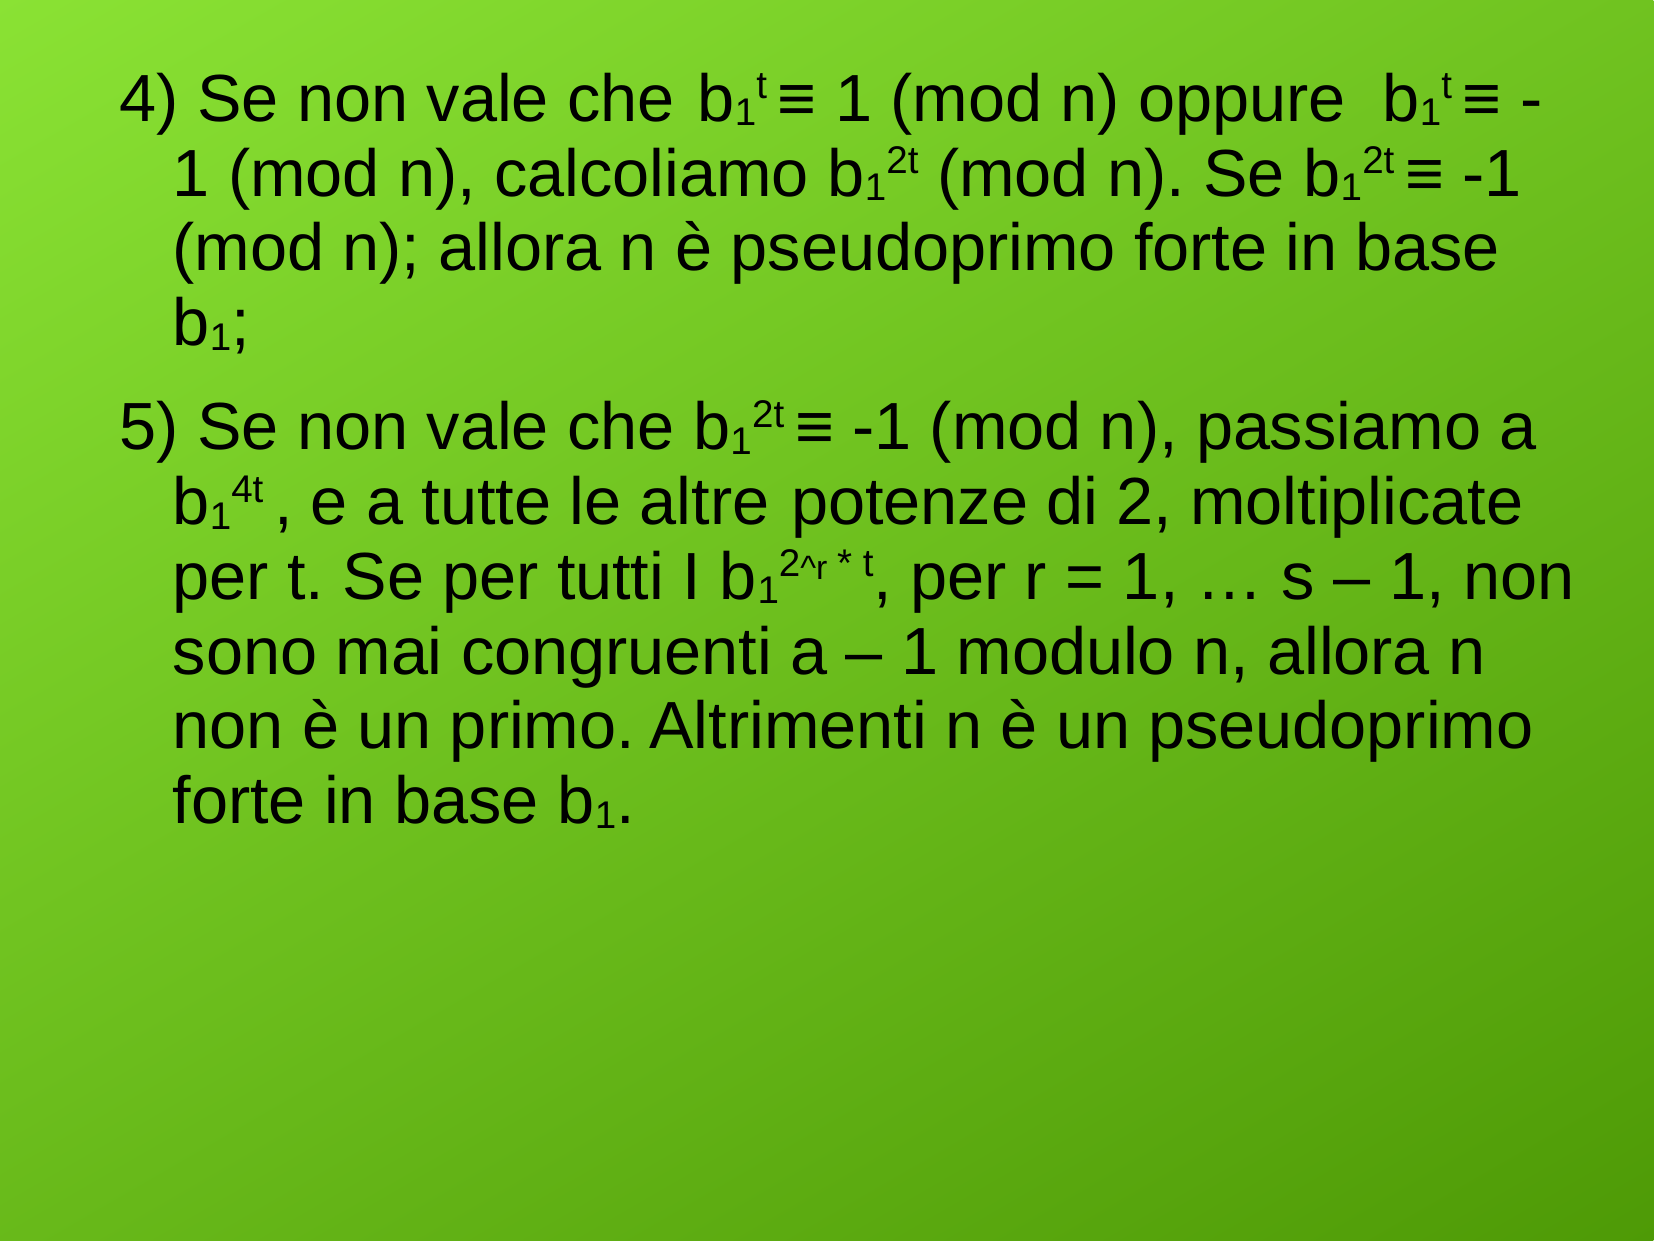

# Se non vale che 	b1t ≡ 1 (mod n) oppure b1t ≡ - 1 (mod n), calcoliamo b12t (mod n). Se b12t ≡ -1 (mod n); allora n è pseudoprimo forte in base b1;
 Se non vale che b12t ≡ -1 (mod n), passiamo a b14t , e a tutte le altre	 potenze di 2, moltiplicate per t. Se per tutti I b12^r * t, per r = 1, … s – 1, non sono mai congruenti a – 1 modulo n, allora n non è un primo. Altrimenti n è un pseudoprimo forte in base b1.